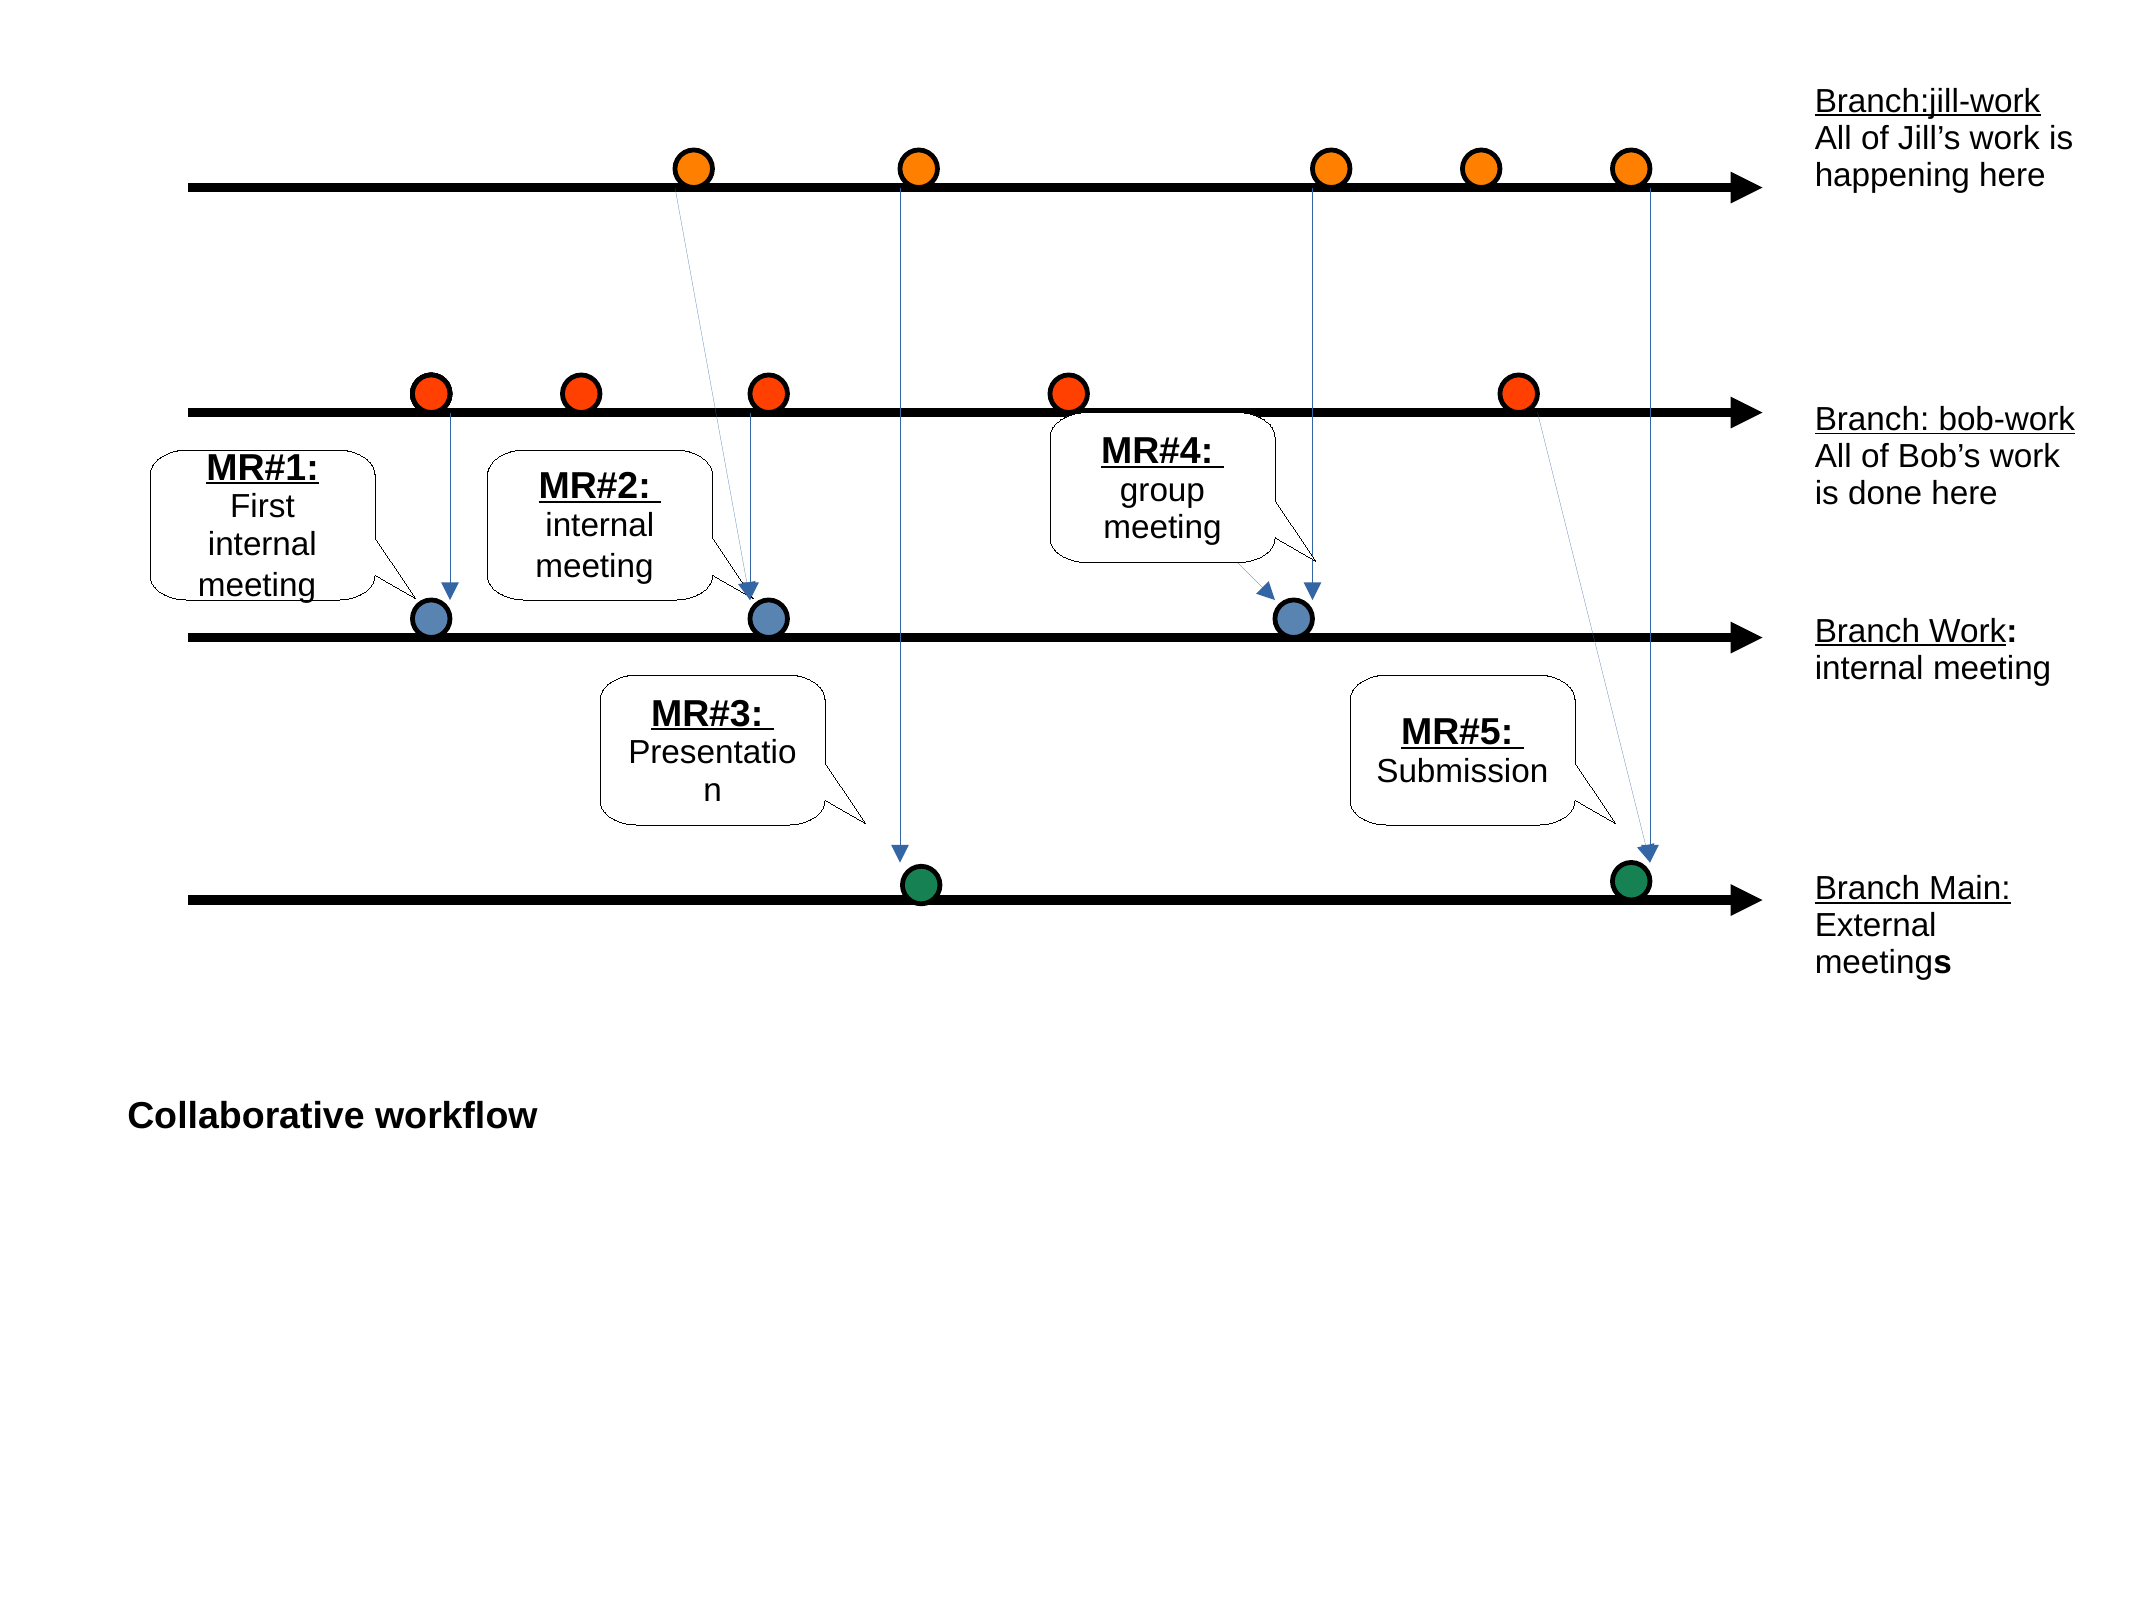

Branch:jill-work
All of Jill’s work is happening here
Branch: bob-work
All of Bob’s work is done here
MR#4: group meeting
MR#1: First internal meeting
MR#2: internal meeting
Branch Work: internal meeting
MR#3: Presentation
MR#5: Submission
Branch Main: External meetings
Collaborative workflow